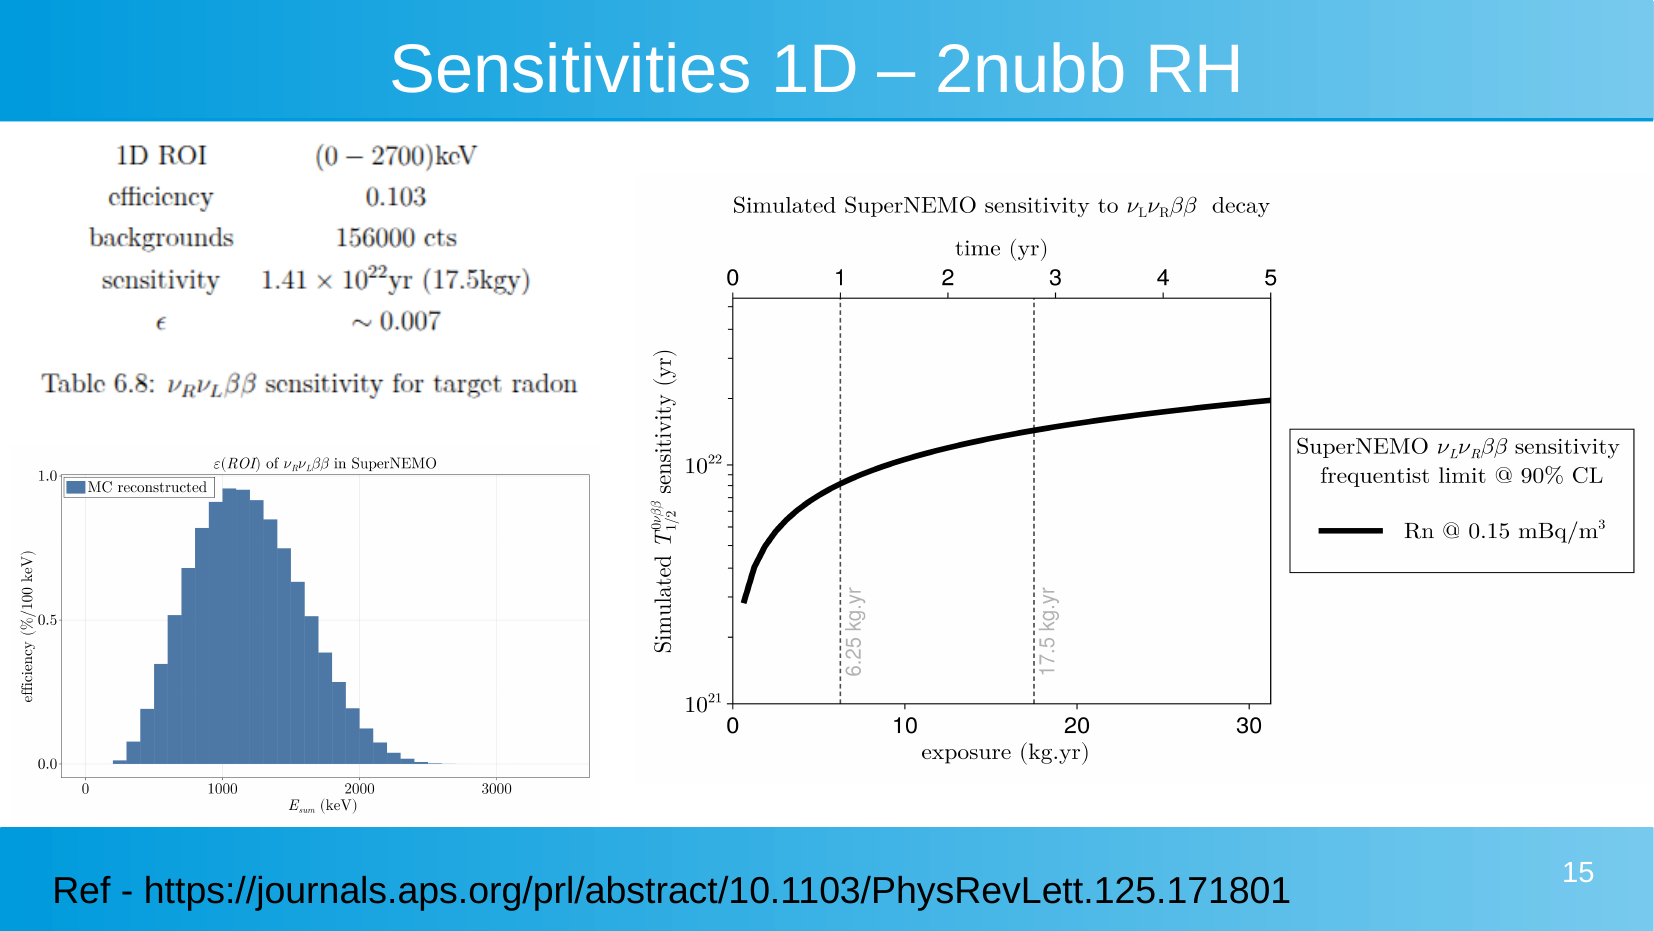

# Sensitivities 1D – 2nubb RH
15
Ref - https://journals.aps.org/prl/abstract/10.1103/PhysRevLett.125.171801